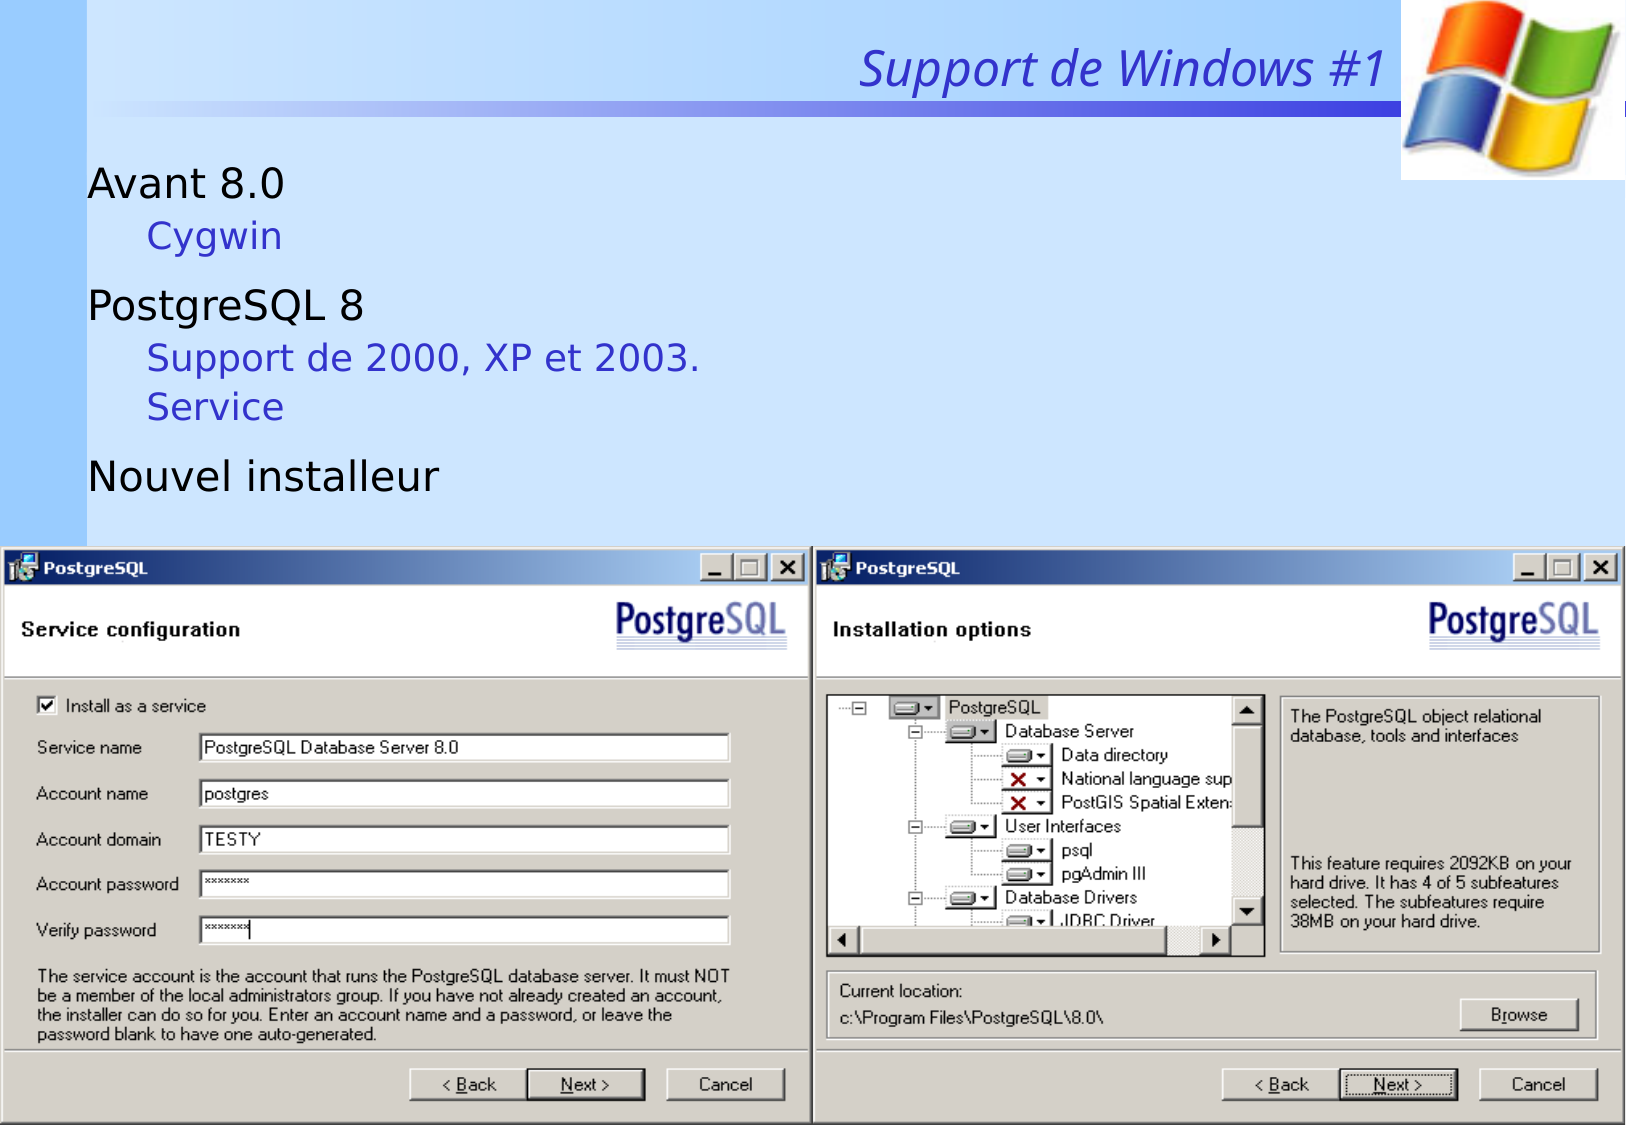

# Support de Windows #1
Avant 8.0
Cygwin
PostgreSQL 8
Support de 2000, XP et 2003.
Service
Nouvel installeur